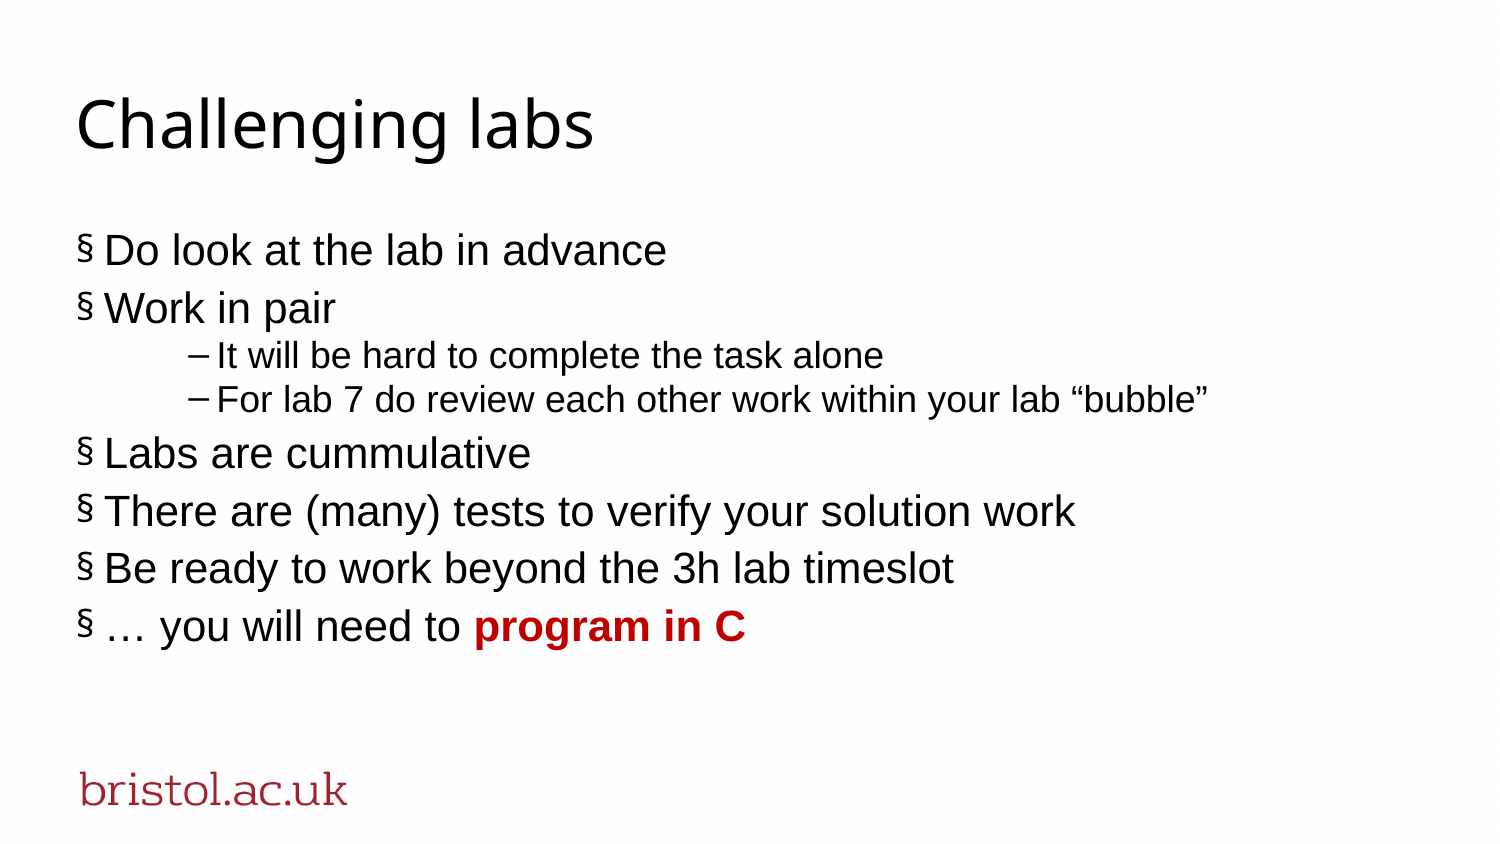

# Challenging labs
Do look at the lab in advance
Work in pair
It will be hard to complete the task alone
For lab 7 do review each other work within your lab “bubble”
Labs are cummulative
There are (many) tests to verify your solution work
Be ready to work beyond the 3h lab timeslot
… you will need to program in C